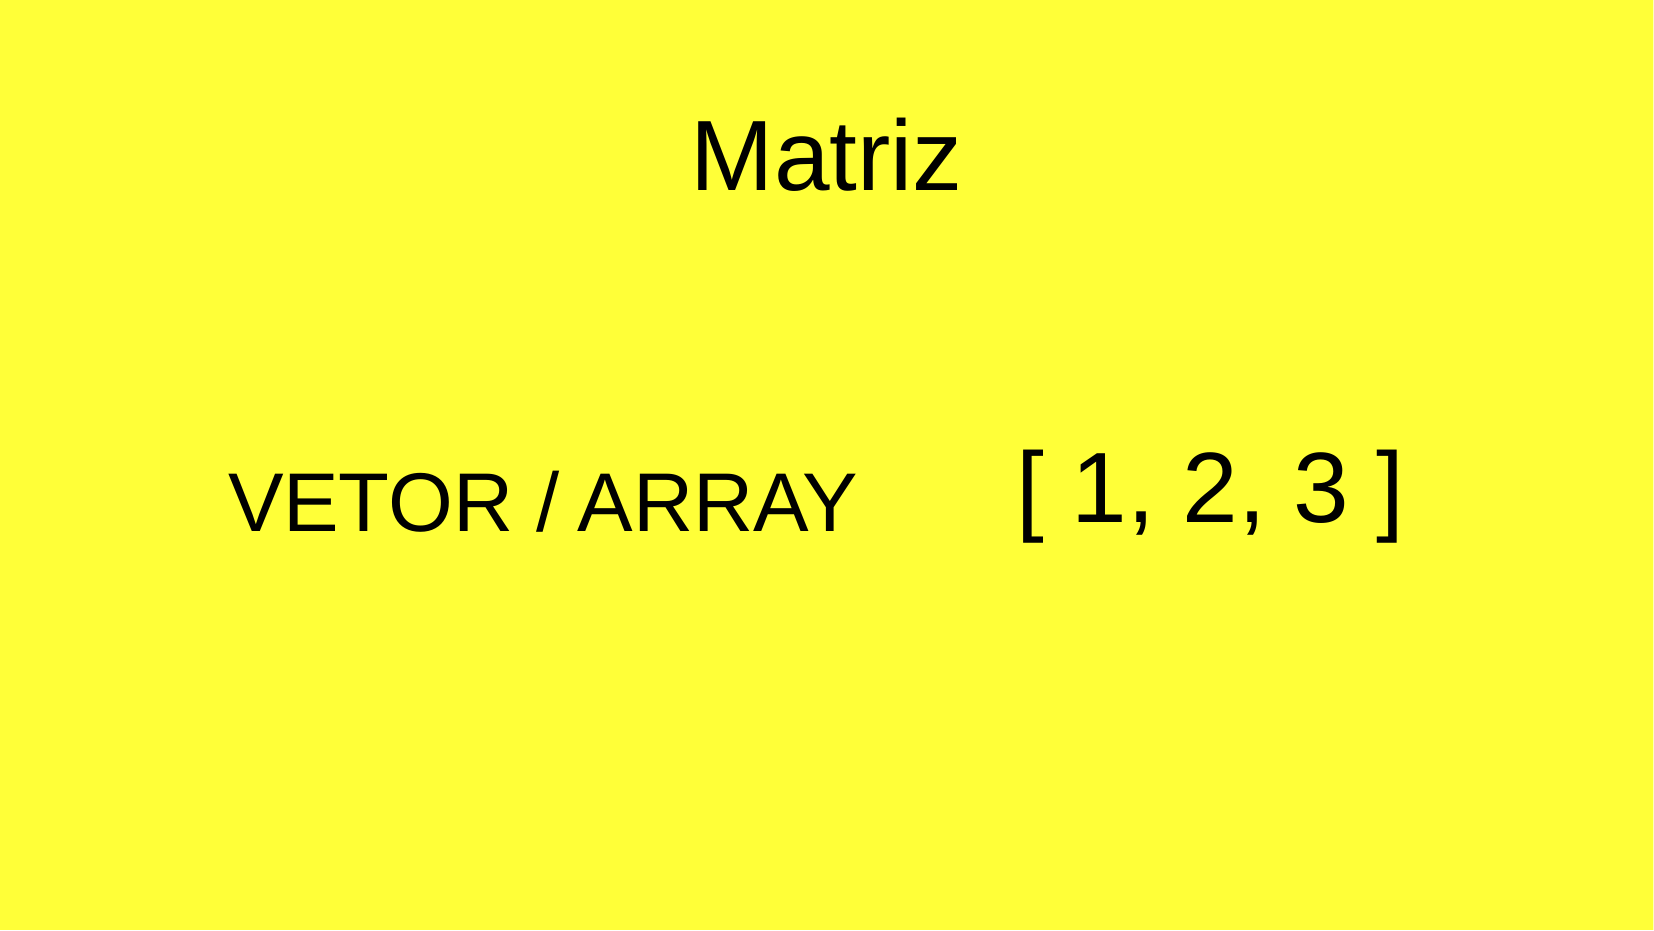

# Matriz
[ 1, 2, 3 ]
VETOR / ARRAY